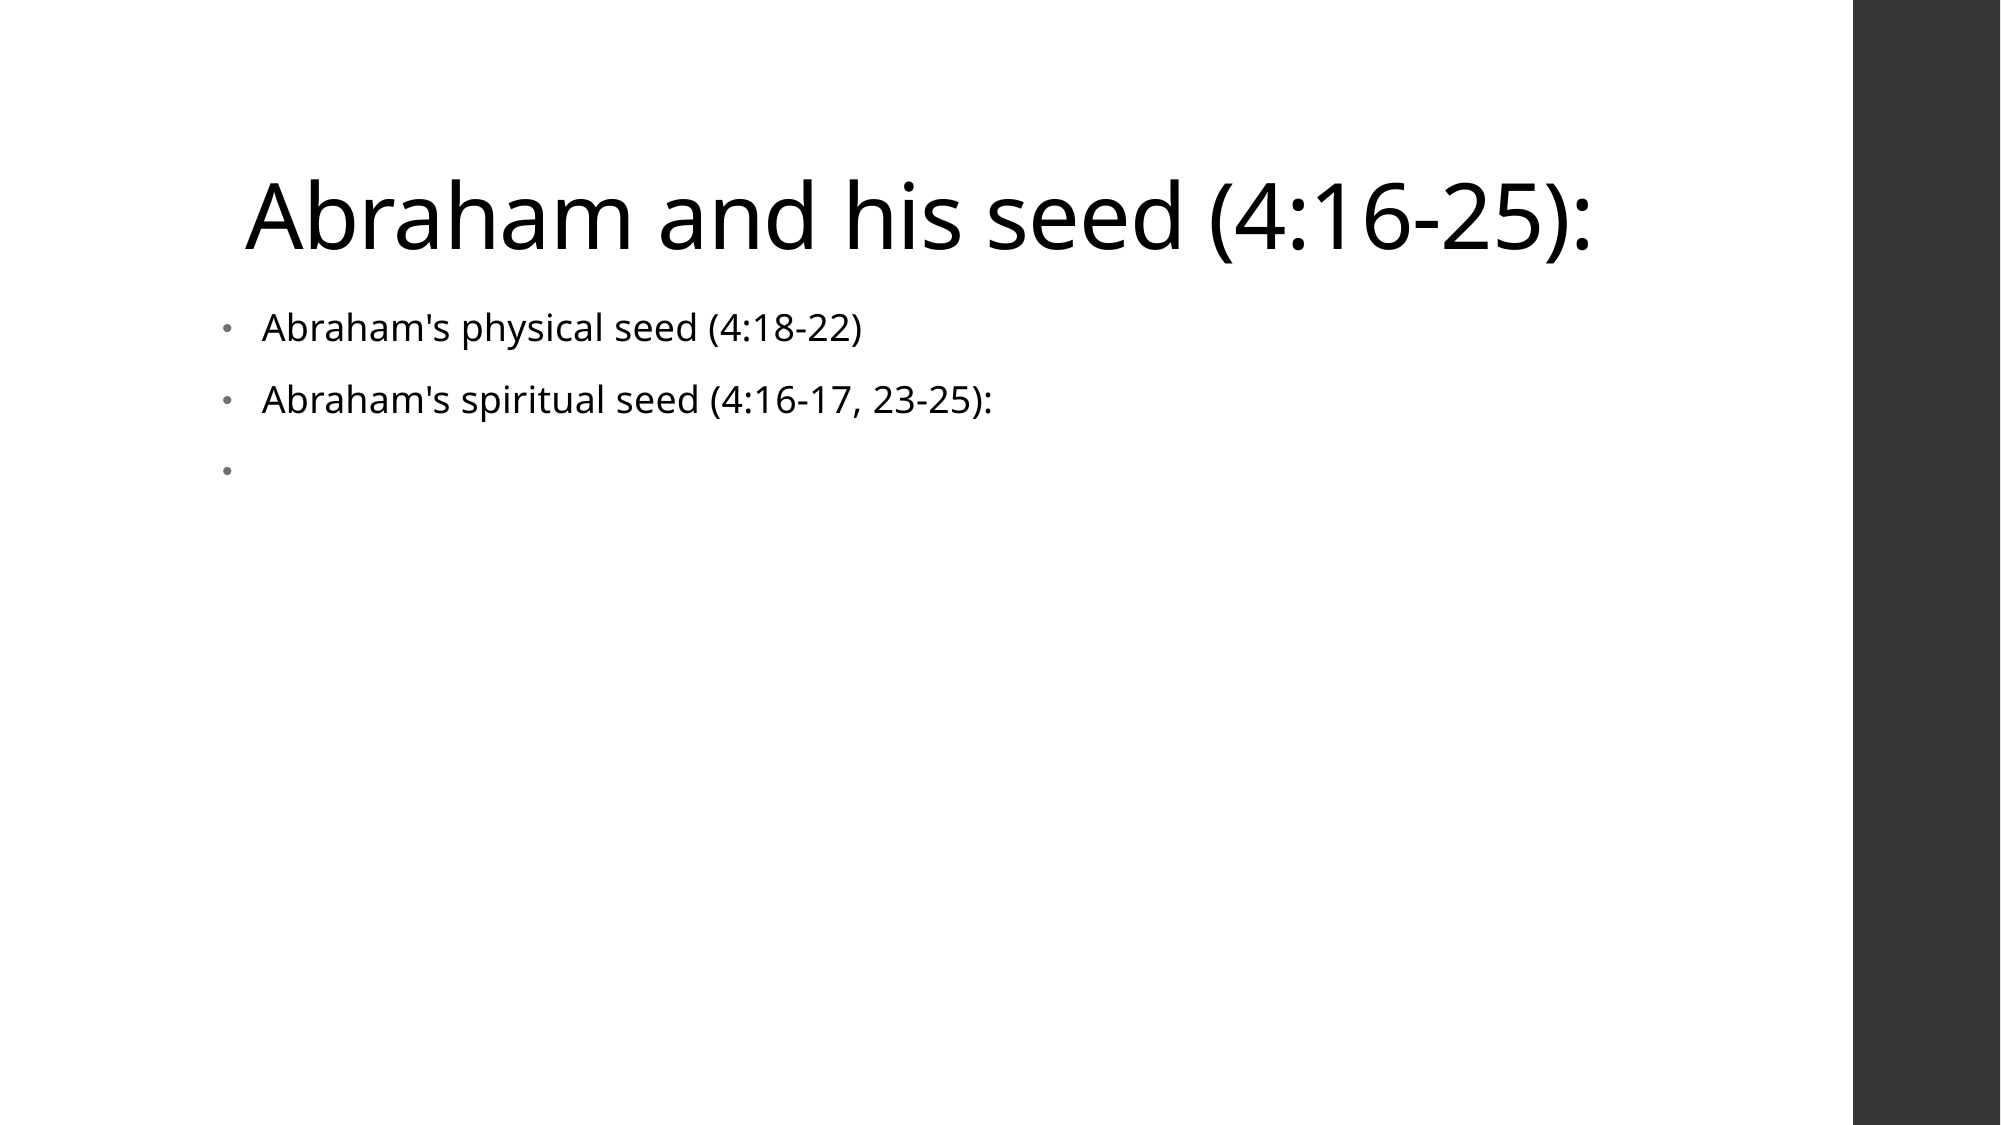

# Abraham and his seed (4:16-25):
 Abraham's physical seed (4:18-22)
 Abraham's spiritual seed (4:16-17, 23-25):